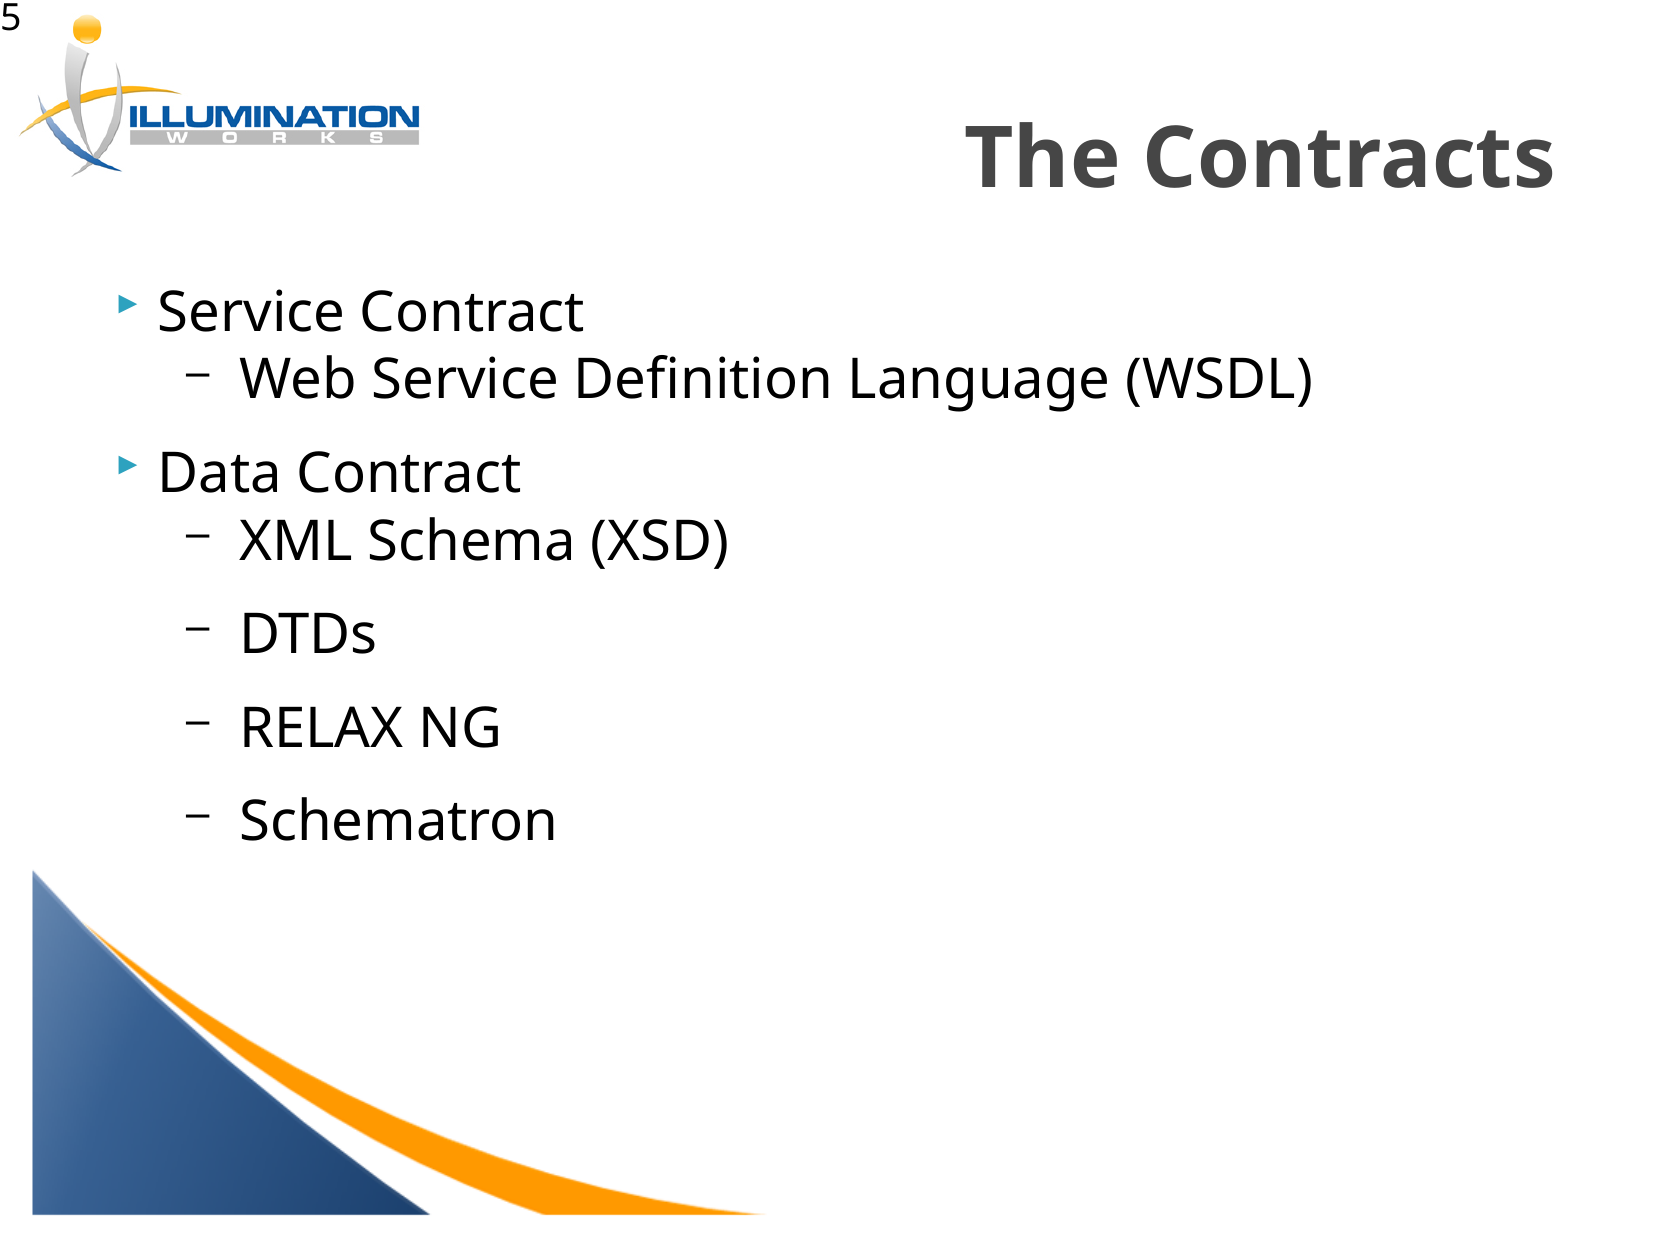

The Contracts
# Service Contract
Web Service Definition Language (WSDL)
Data Contract
XML Schema (XSD)
DTDs
RELAX NG
Schematron